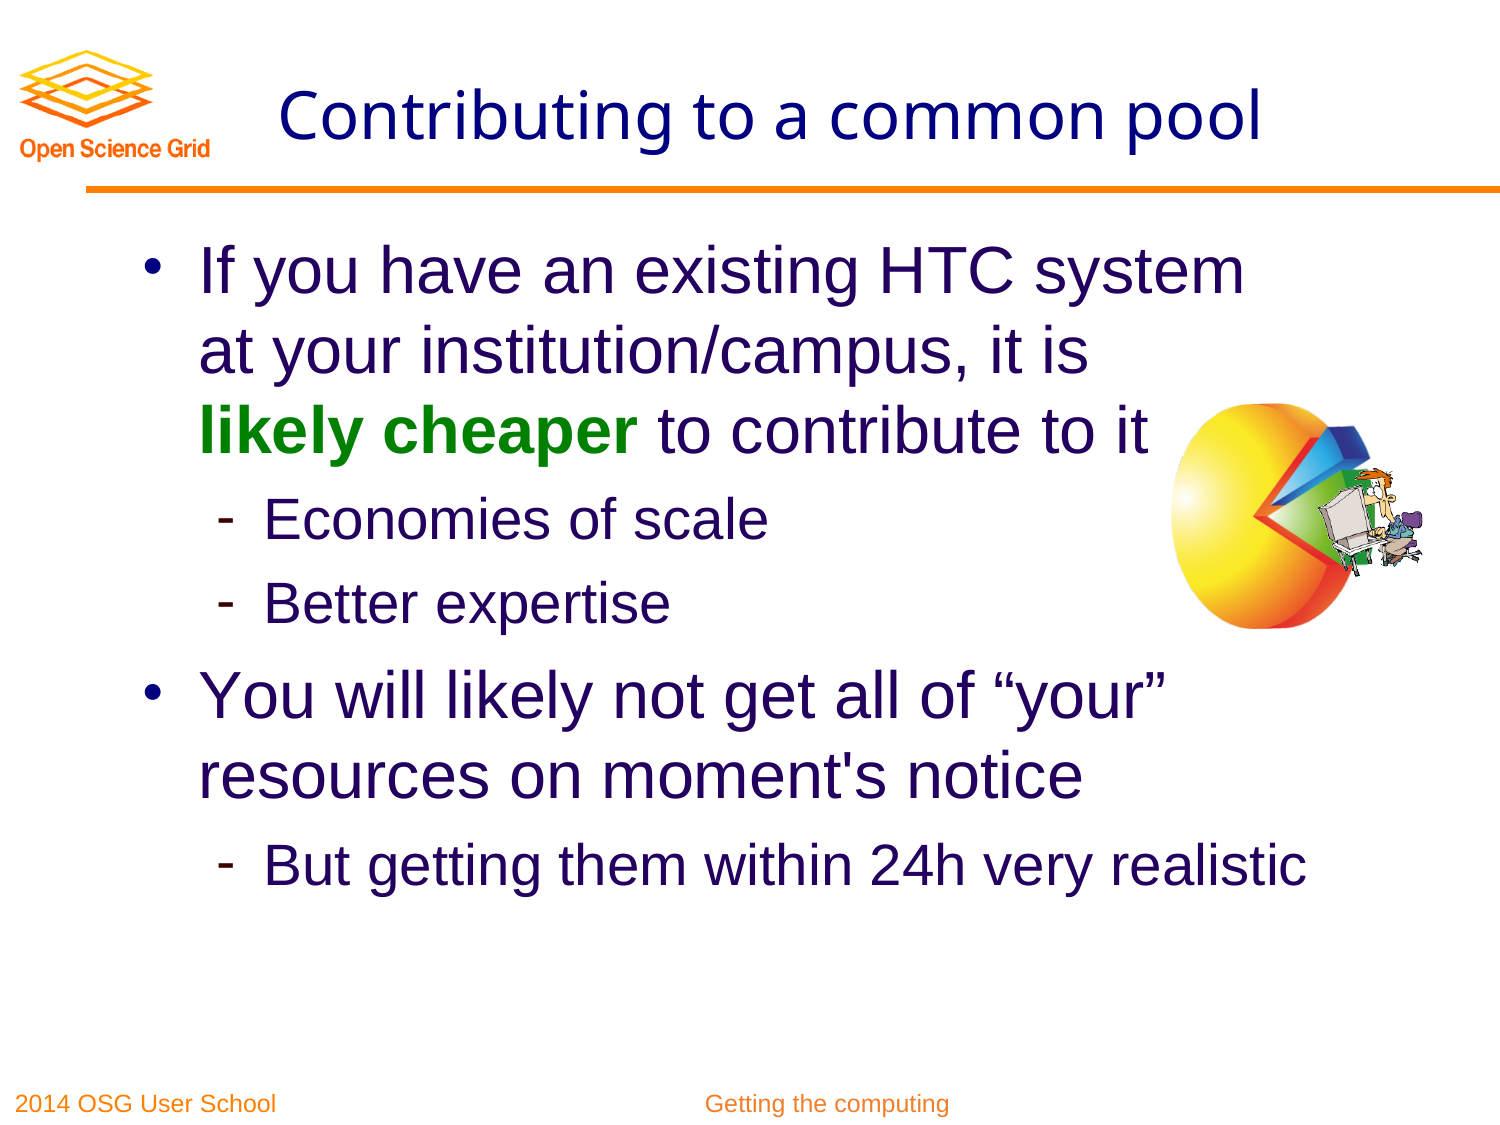

# Contributing to a common pool
If you have an existing HTC system
at your institution/campus, it is
likely cheaper to contribute to it
Economies of scale
Better expertise
You will likely not get all of “your” resources on moment's notice
But getting them within 24h very realistic